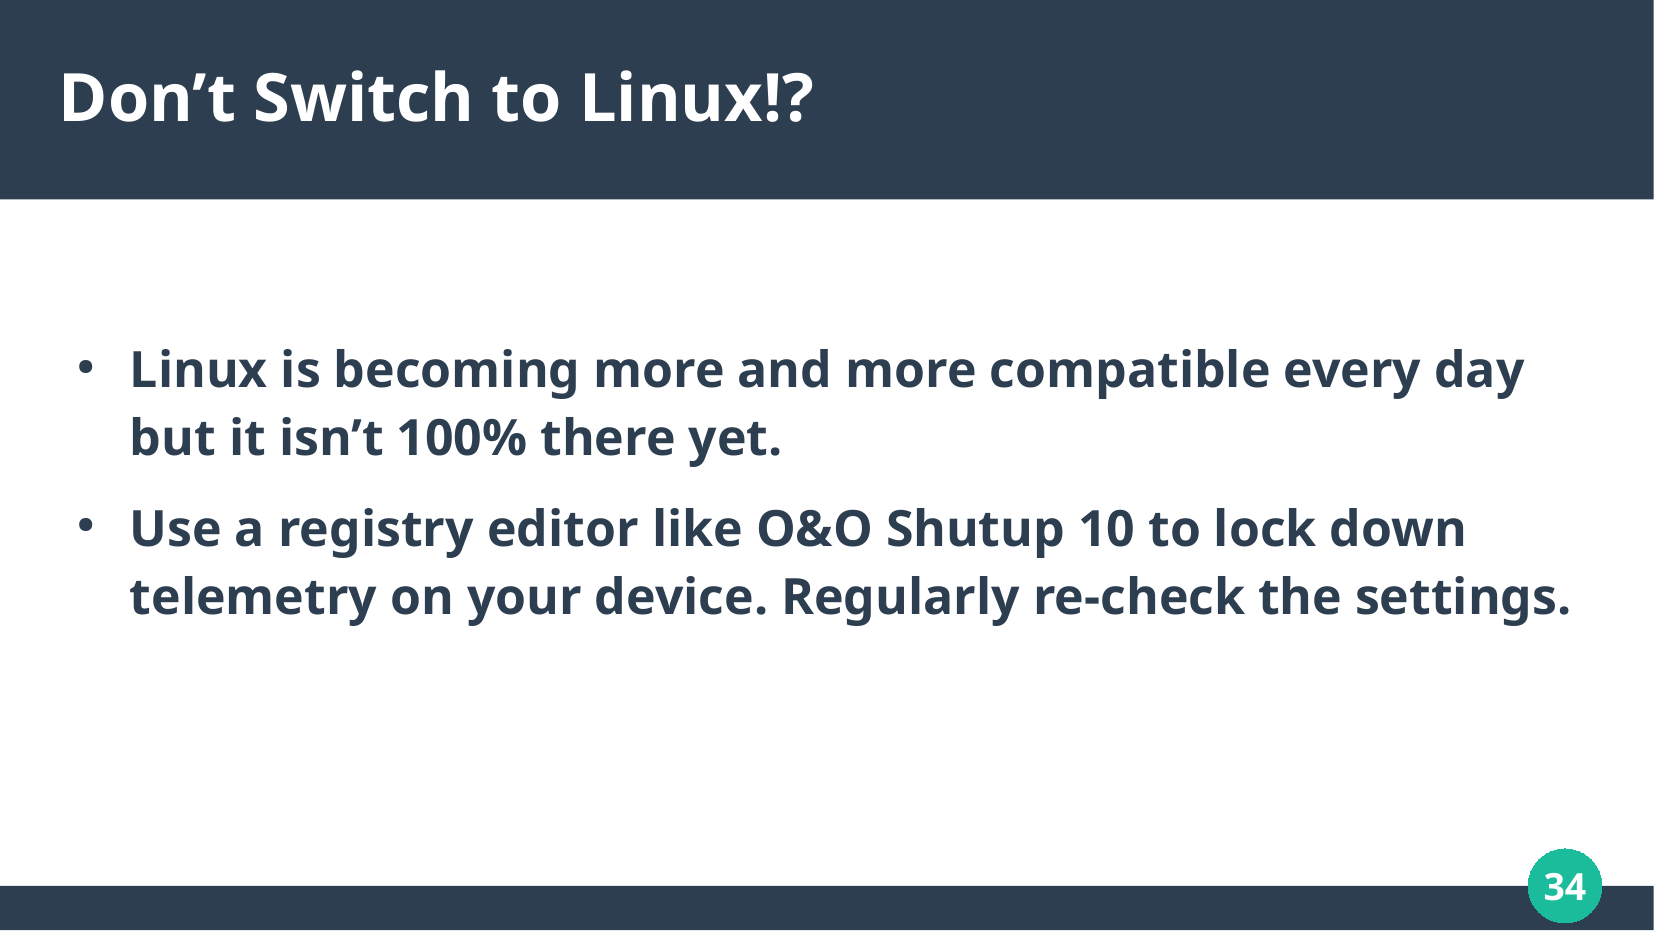

# Don’t Switch to Linux!?
Linux is becoming more and more compatible every day but it isn’t 100% there yet.
Use a registry editor like O&O Shutup 10 to lock down telemetry on your device. Regularly re-check the settings.
34